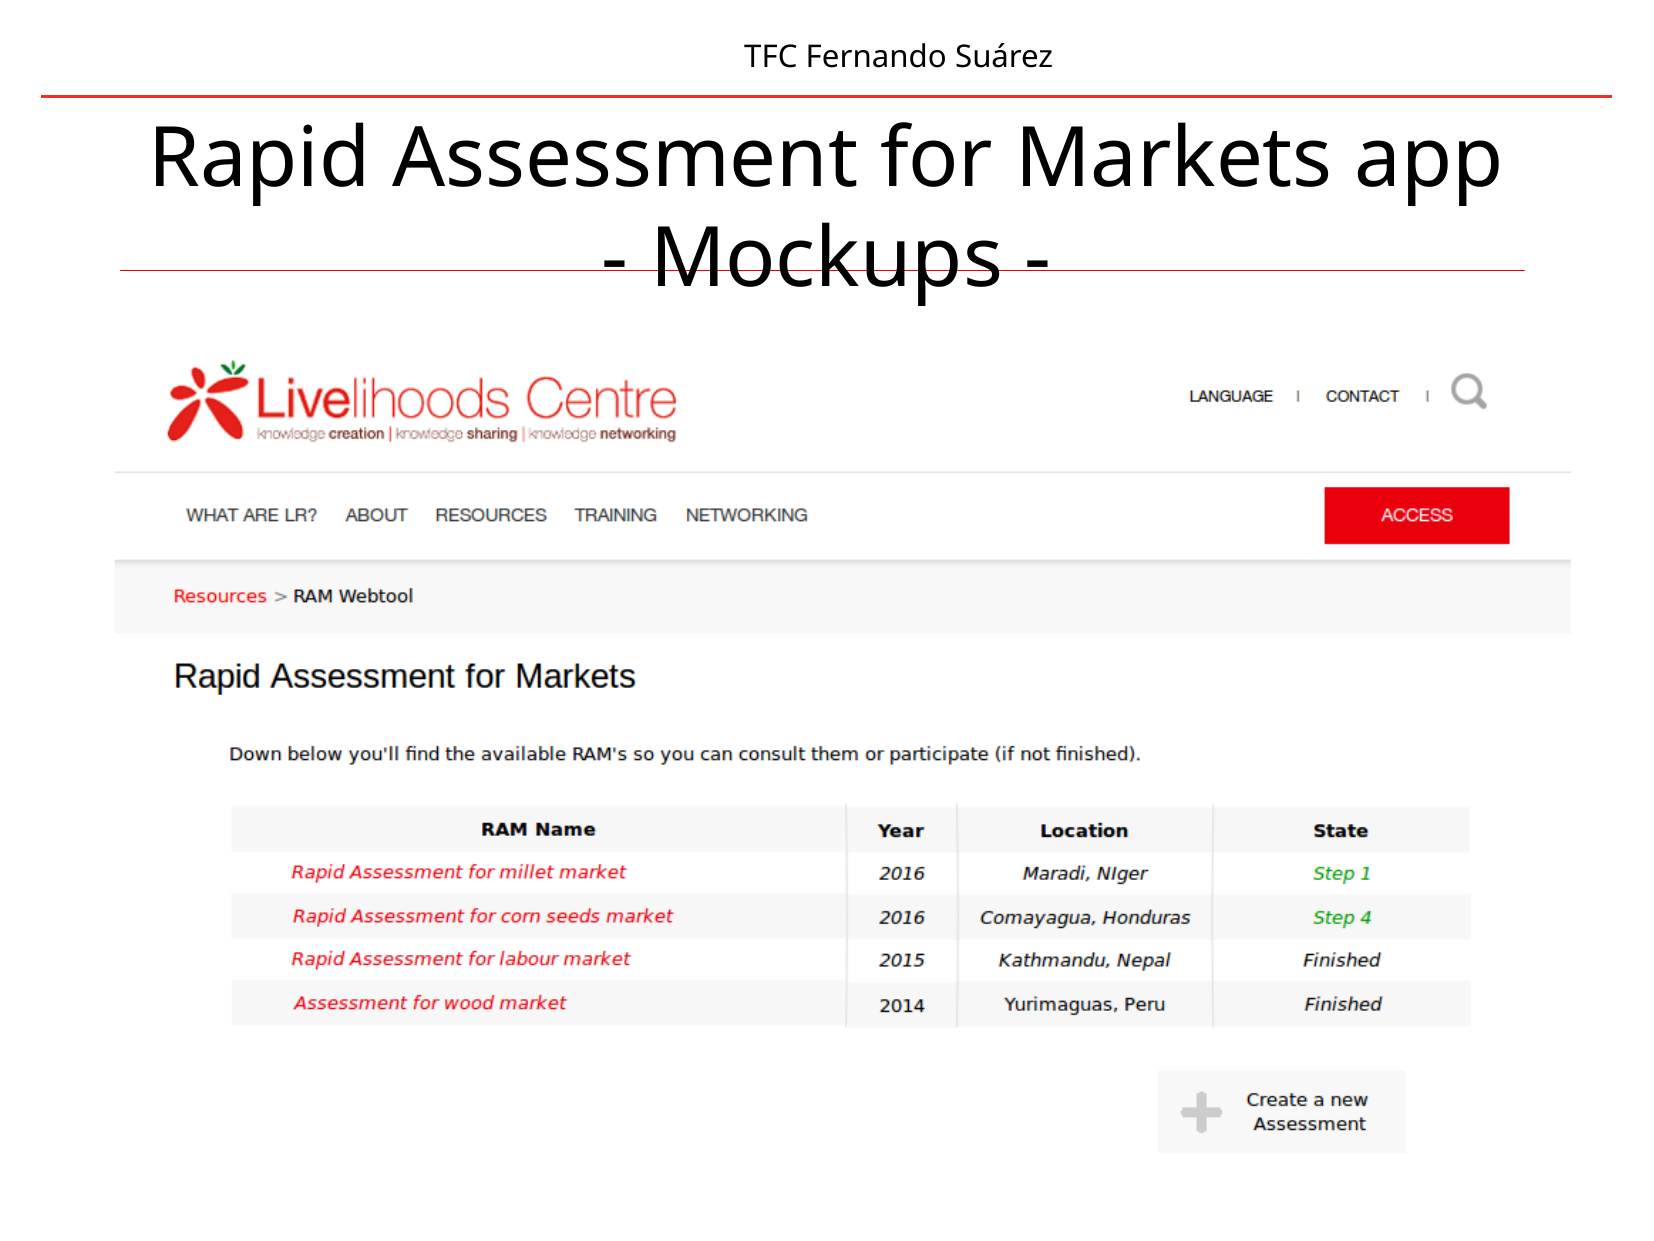

# Rapid Assessment for Markets app - Mockups -